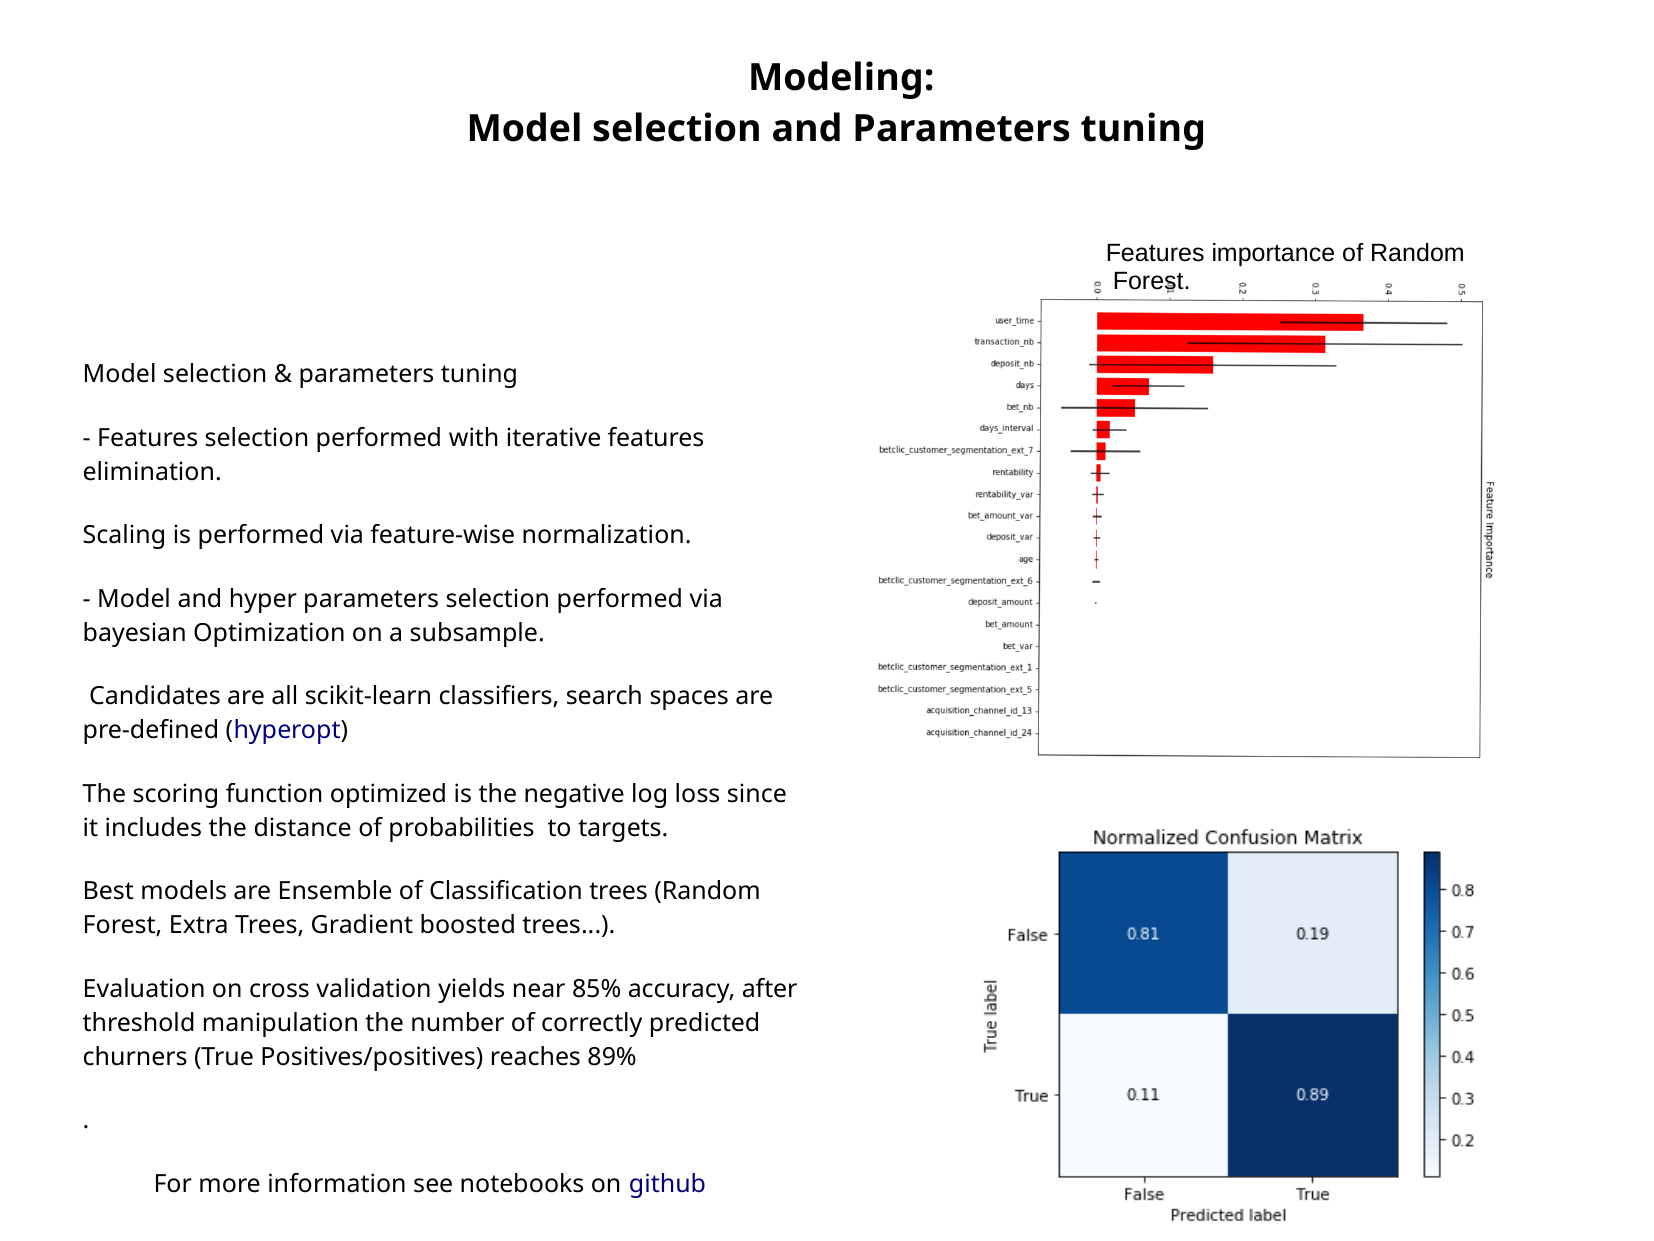

# Modeling: Model selection and Parameters tuning
Features importance of Random Forest.
Model selection & parameters tuning
- Features selection performed with iterative features elimination.
Scaling is performed via feature-wise normalization.
- Model and hyper parameters selection performed via bayesian Optimization on a subsample.
 Candidates are all scikit-learn classifiers, search spaces are pre-defined (hyperopt)
The scoring function optimized is the negative log loss since it includes the distance of probabilities to targets.
Best models are Ensemble of Classification trees (Random Forest, Extra Trees, Gradient boosted trees...).
Evaluation on cross validation yields near 85% accuracy, after threshold manipulation the number of correctly predicted churners (True Positives/positives) reaches 89%
.
For more information see notebooks on github